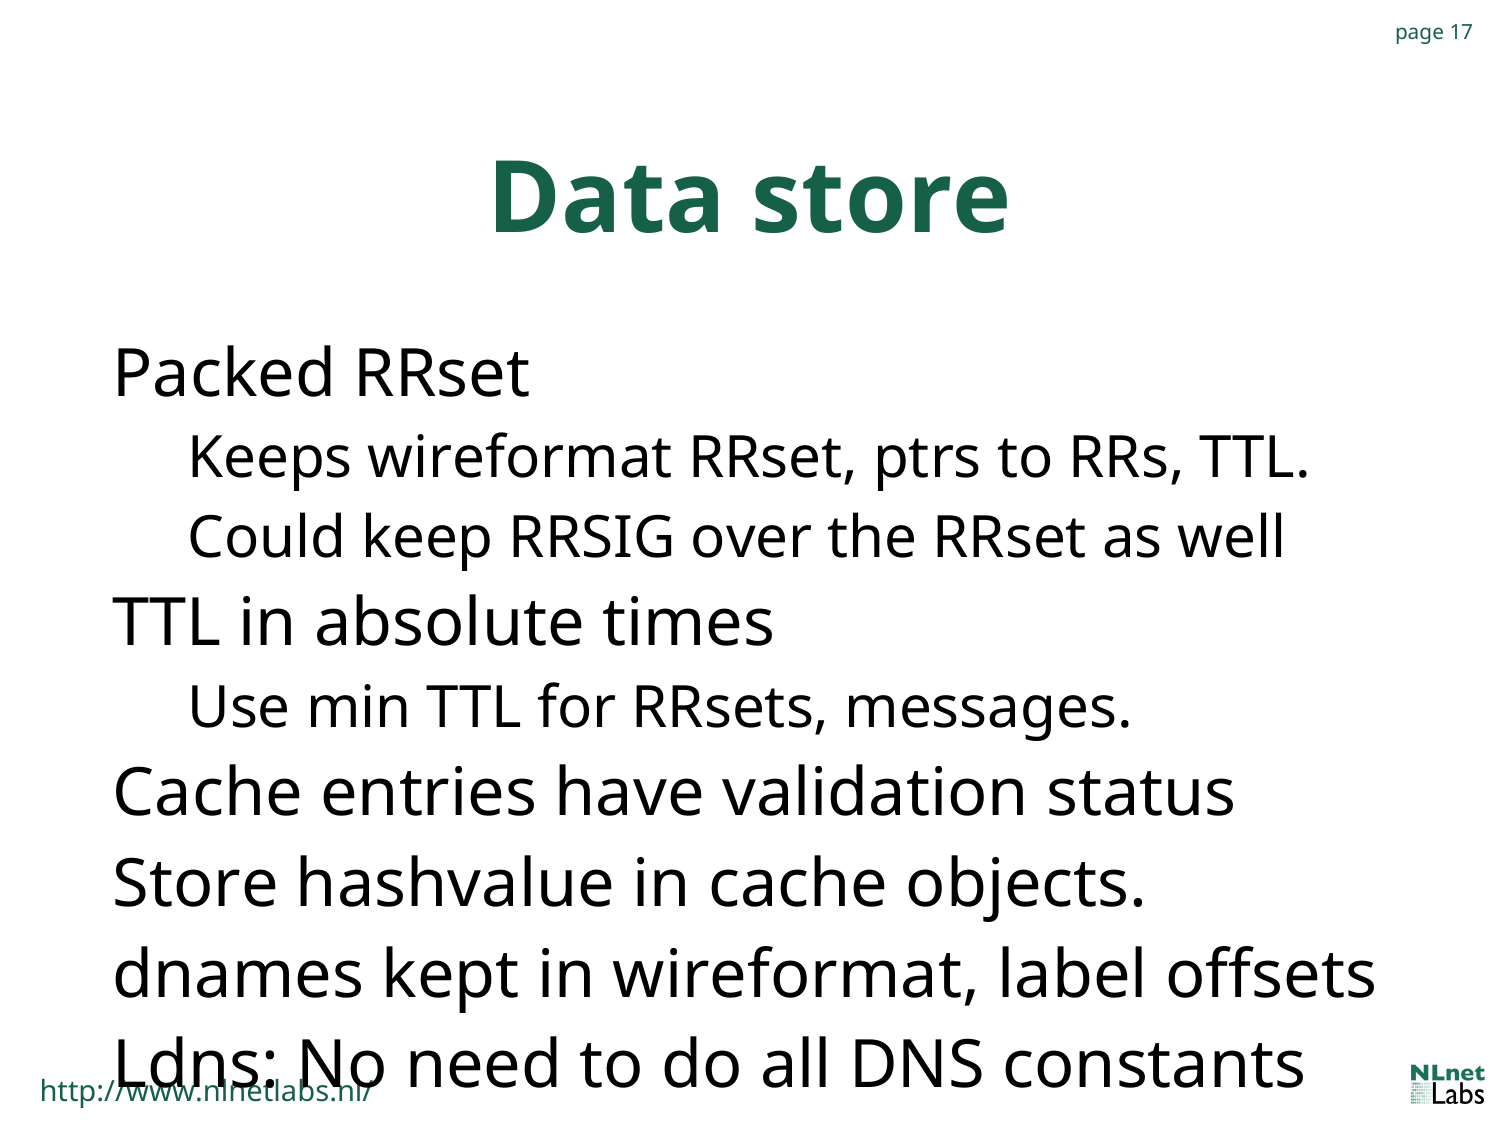

# Data store
Packed RRset
Keeps wireformat RRset, ptrs to RRs, TTL.
Could keep RRSIG over the RRset as well
TTL in absolute times
Use min TTL for RRsets, messages.
Cache entries have validation status
Store hashvalue in cache objects.
dnames kept in wireformat, label offsets
Ldns: No need to do all DNS constants again